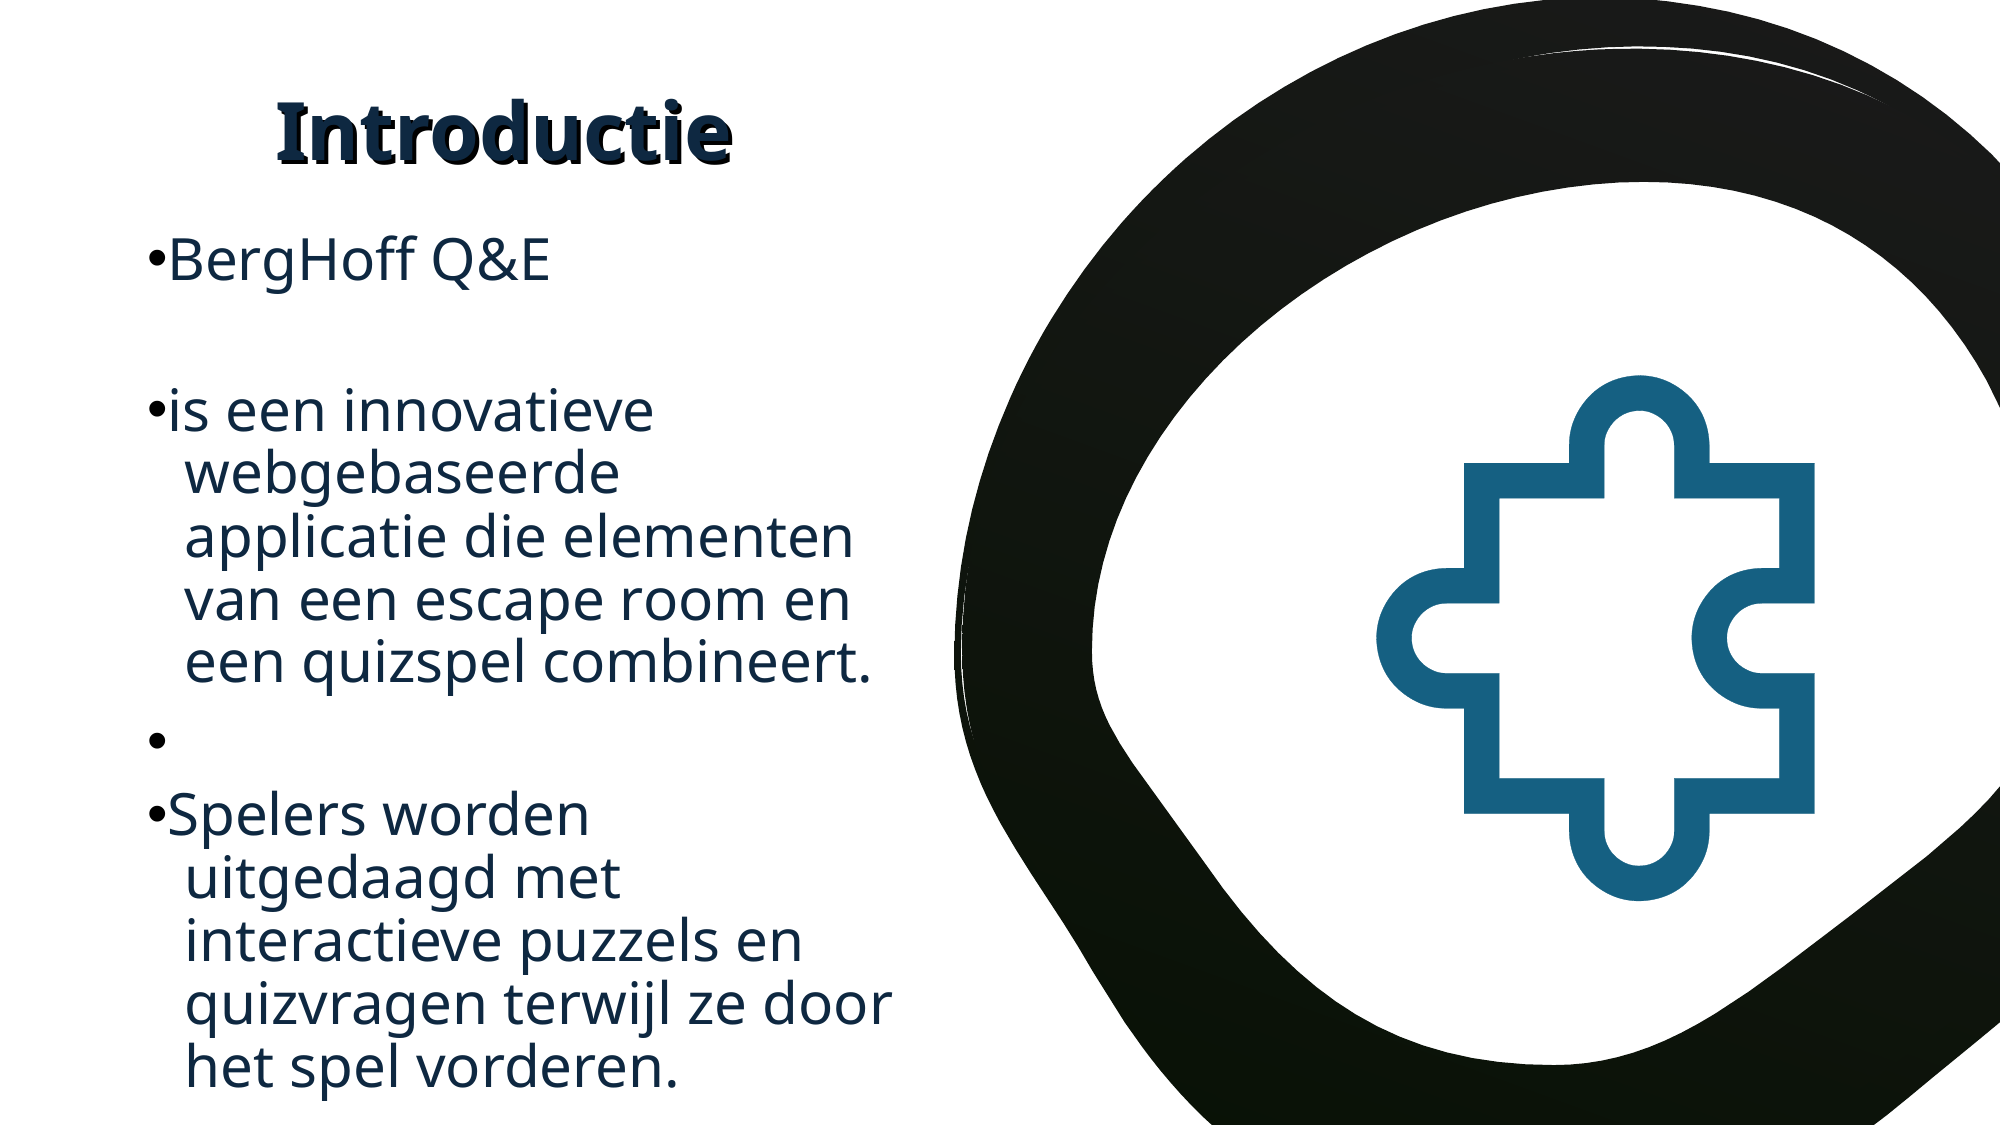

# Introductie
BergHoff Q&E
is een innovatieve webgebaseerde applicatie die elementen van een escape room en een quizspel combineert.
Spelers worden uitgedaagd met interactieve puzzels en quizvragen terwijl ze door het spel vorderen.